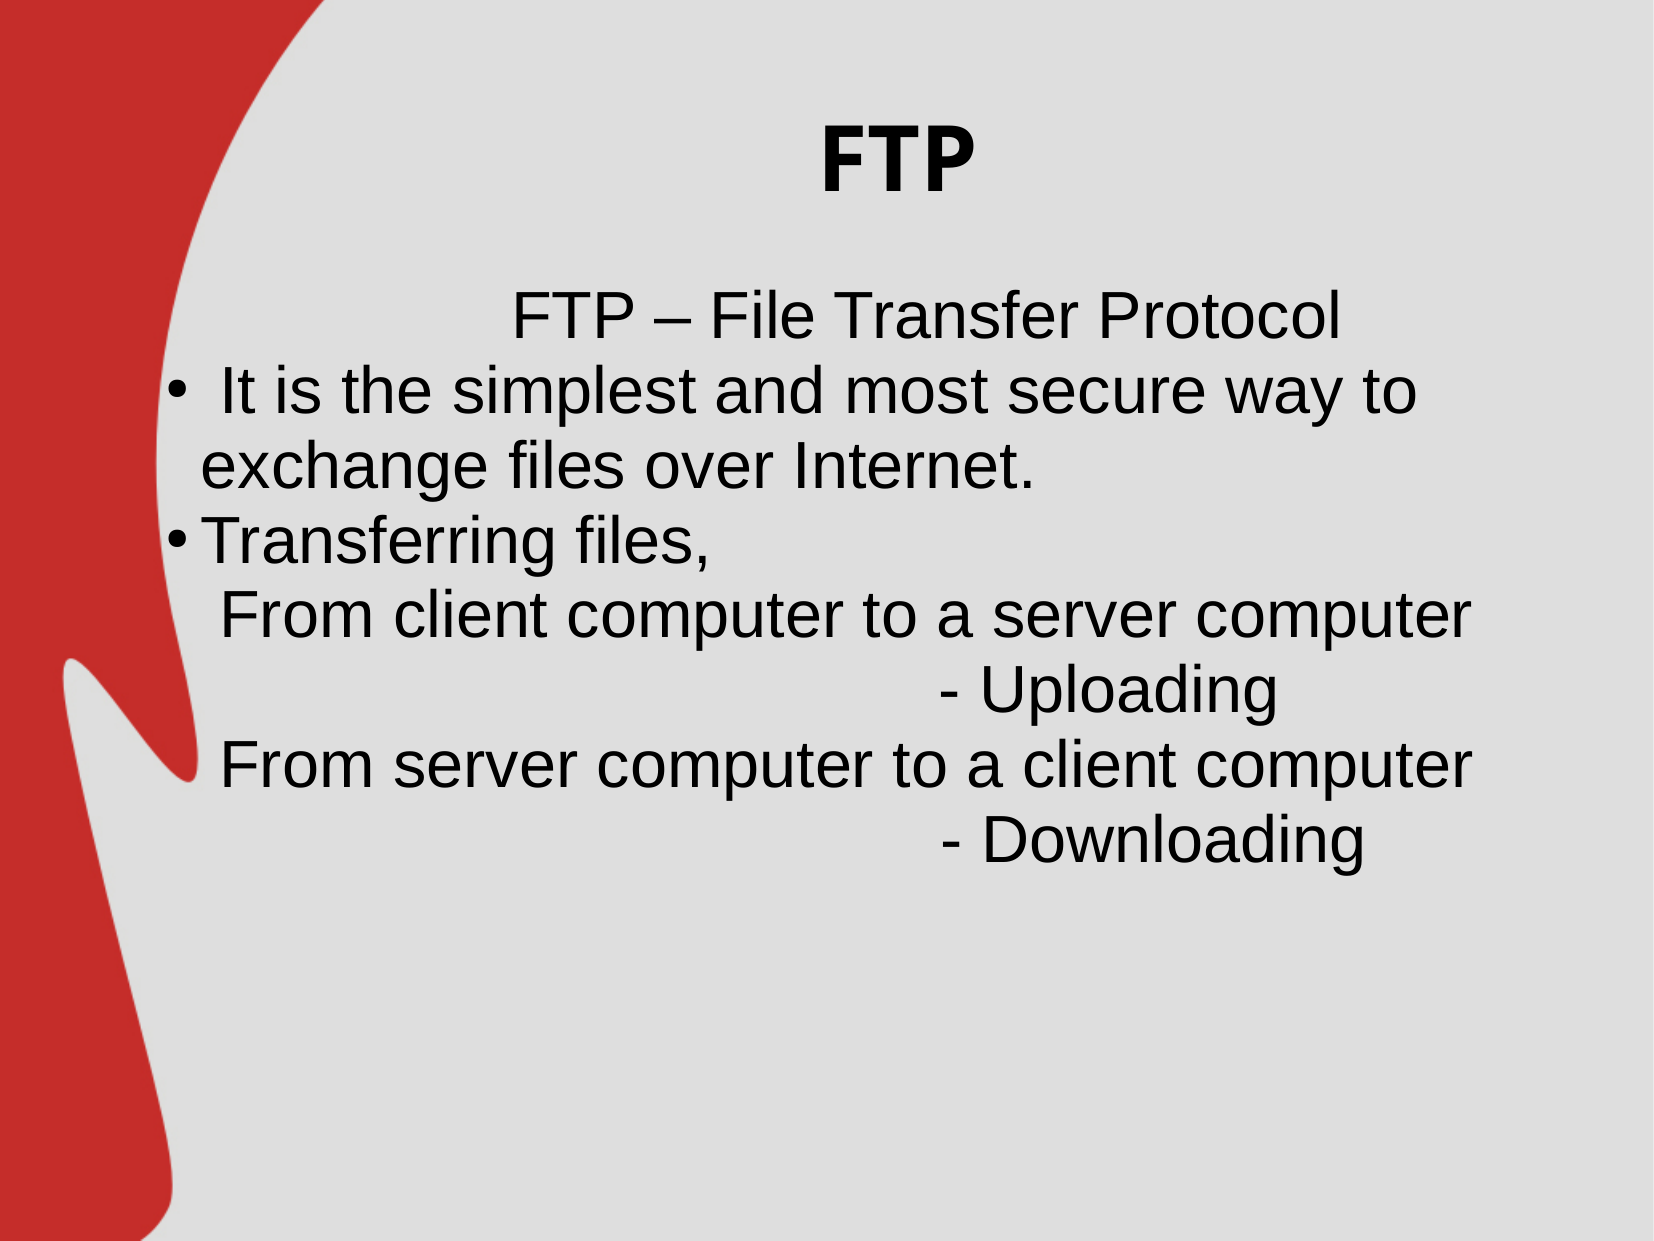

# FTP
FTP – File Transfer Protocol
 It is the simplest and most secure way to exchange files over Internet.
Transferring files,
 From client computer to a server computer
 										- Uploading
 From server computer to a client computer
 - Downloading